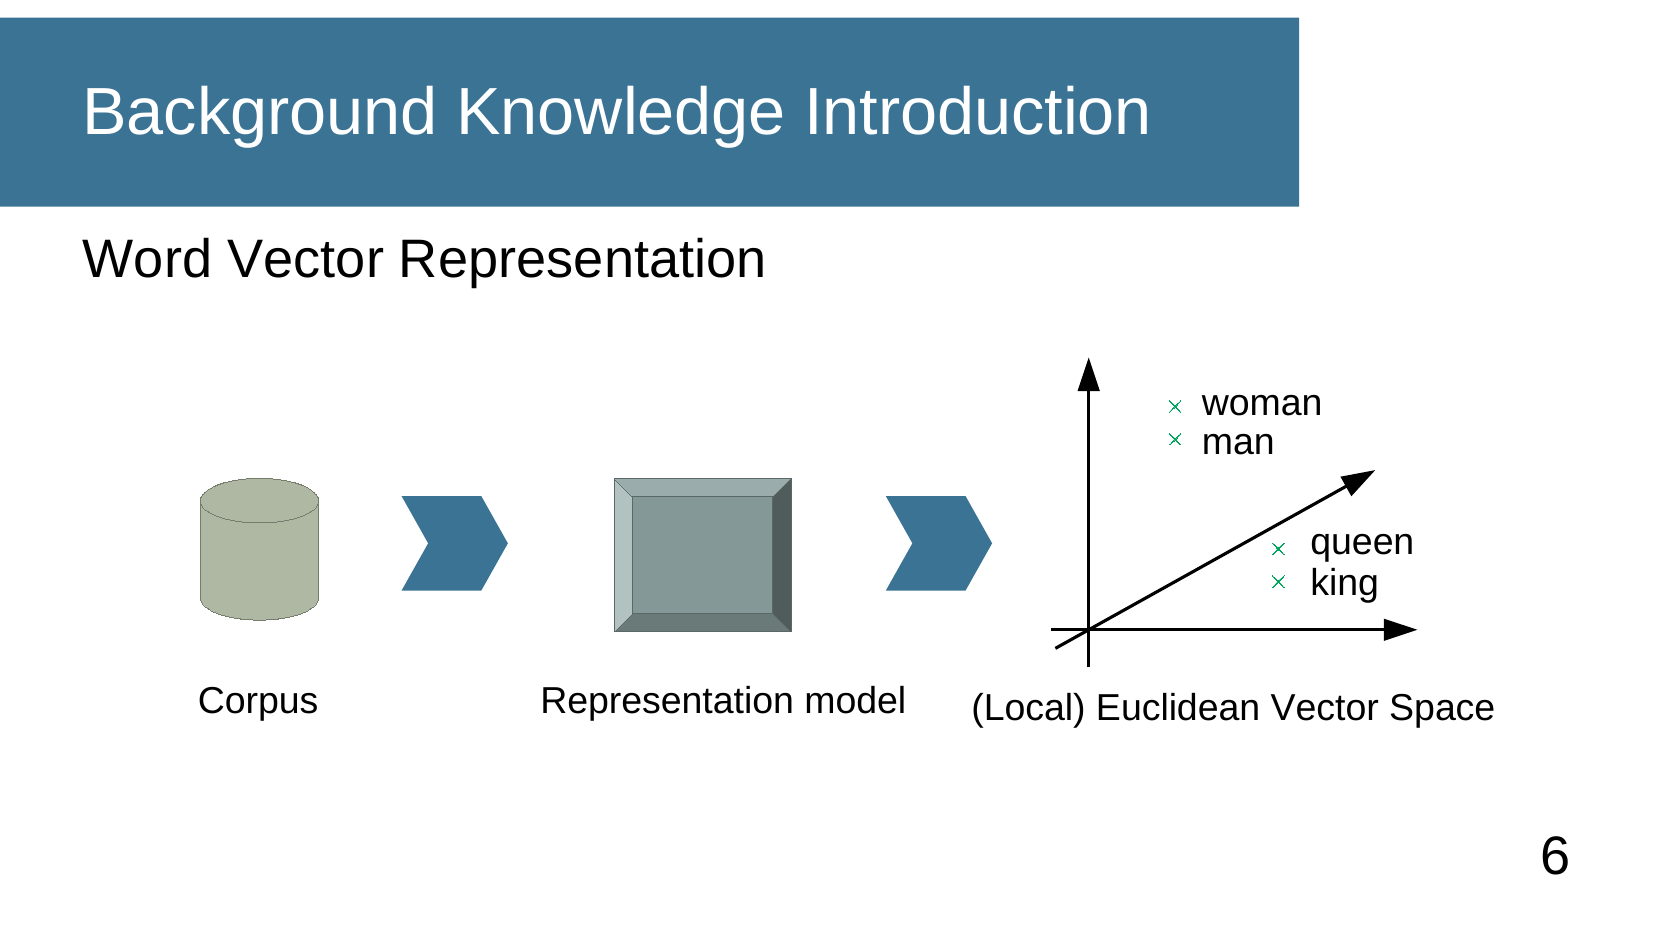

# Background Knowledge Introduction
Word Vector Representation
woman
man
queen
king
Corpus
Representation model
(Local) Euclidean Vector Space